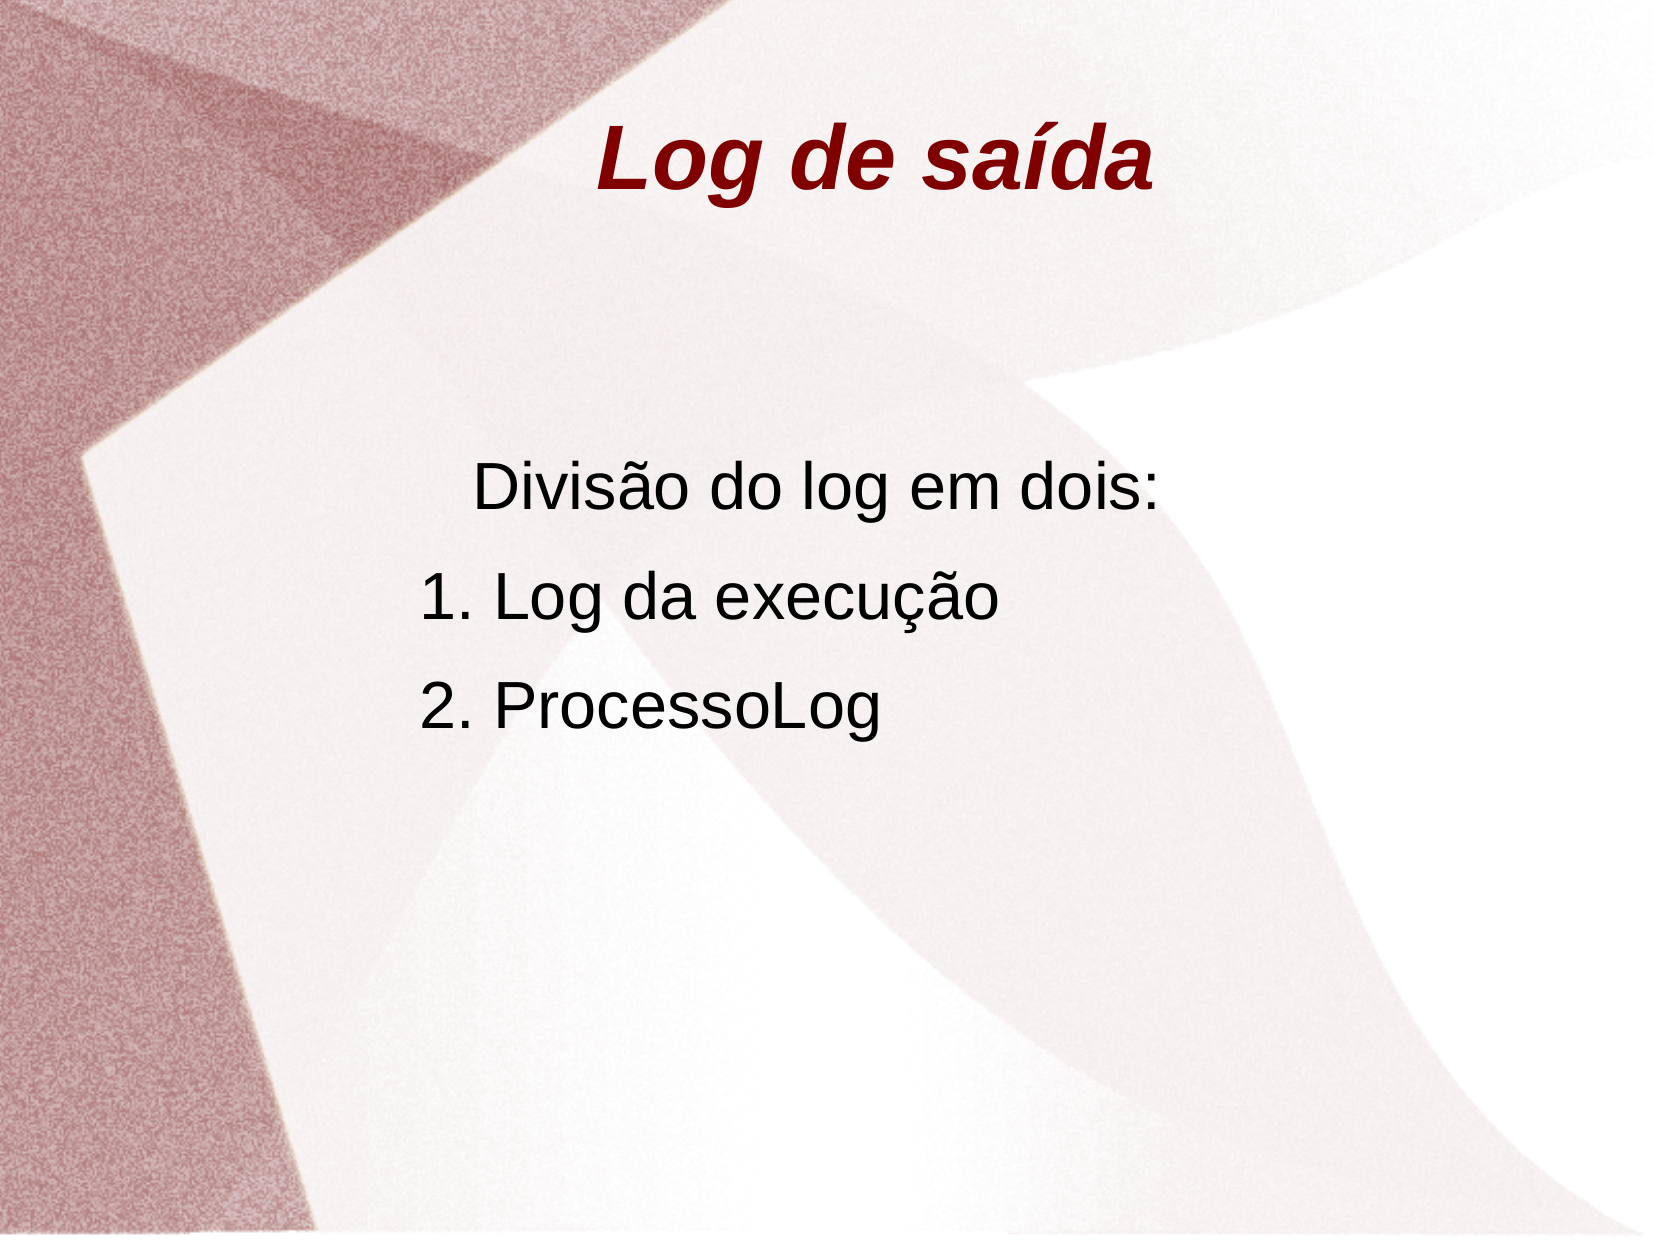

# Log de saída
Divisão do log em dois:
 Log da execução
 ProcessoLog